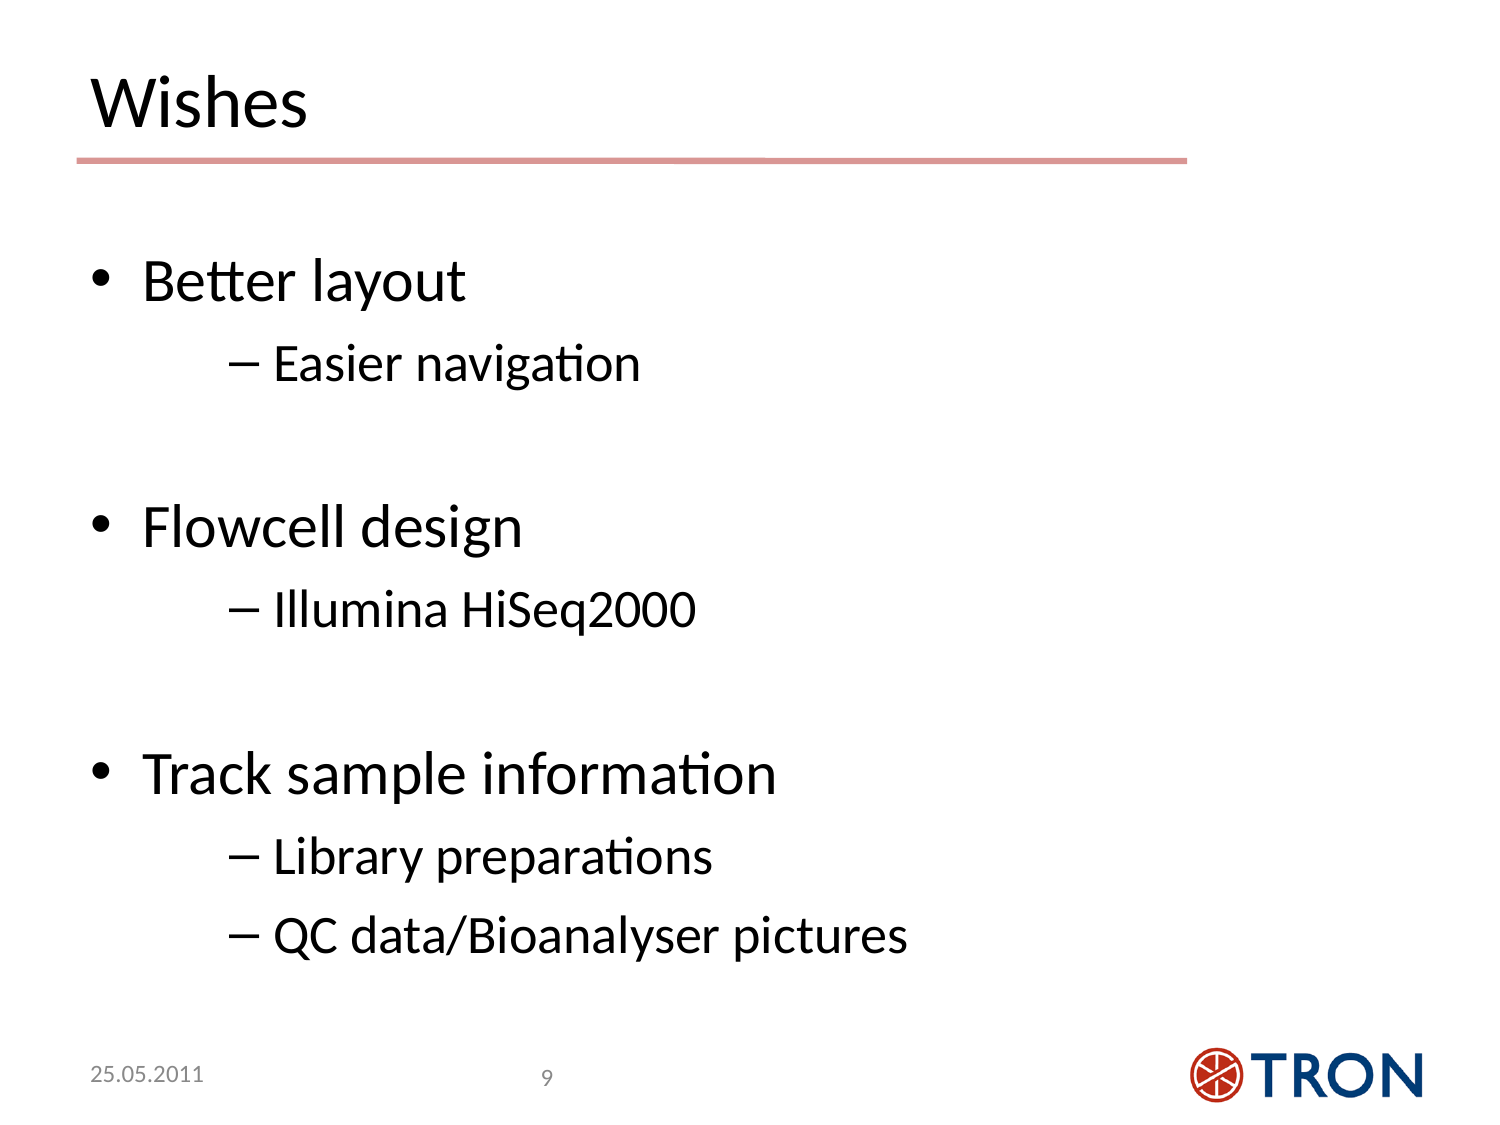

# Wishes
Better layout
Easier navigation
Flowcell design
Illumina HiSeq2000
Track sample information
Library preparations
QC data/Bioanalyser pictures
25.05.2011